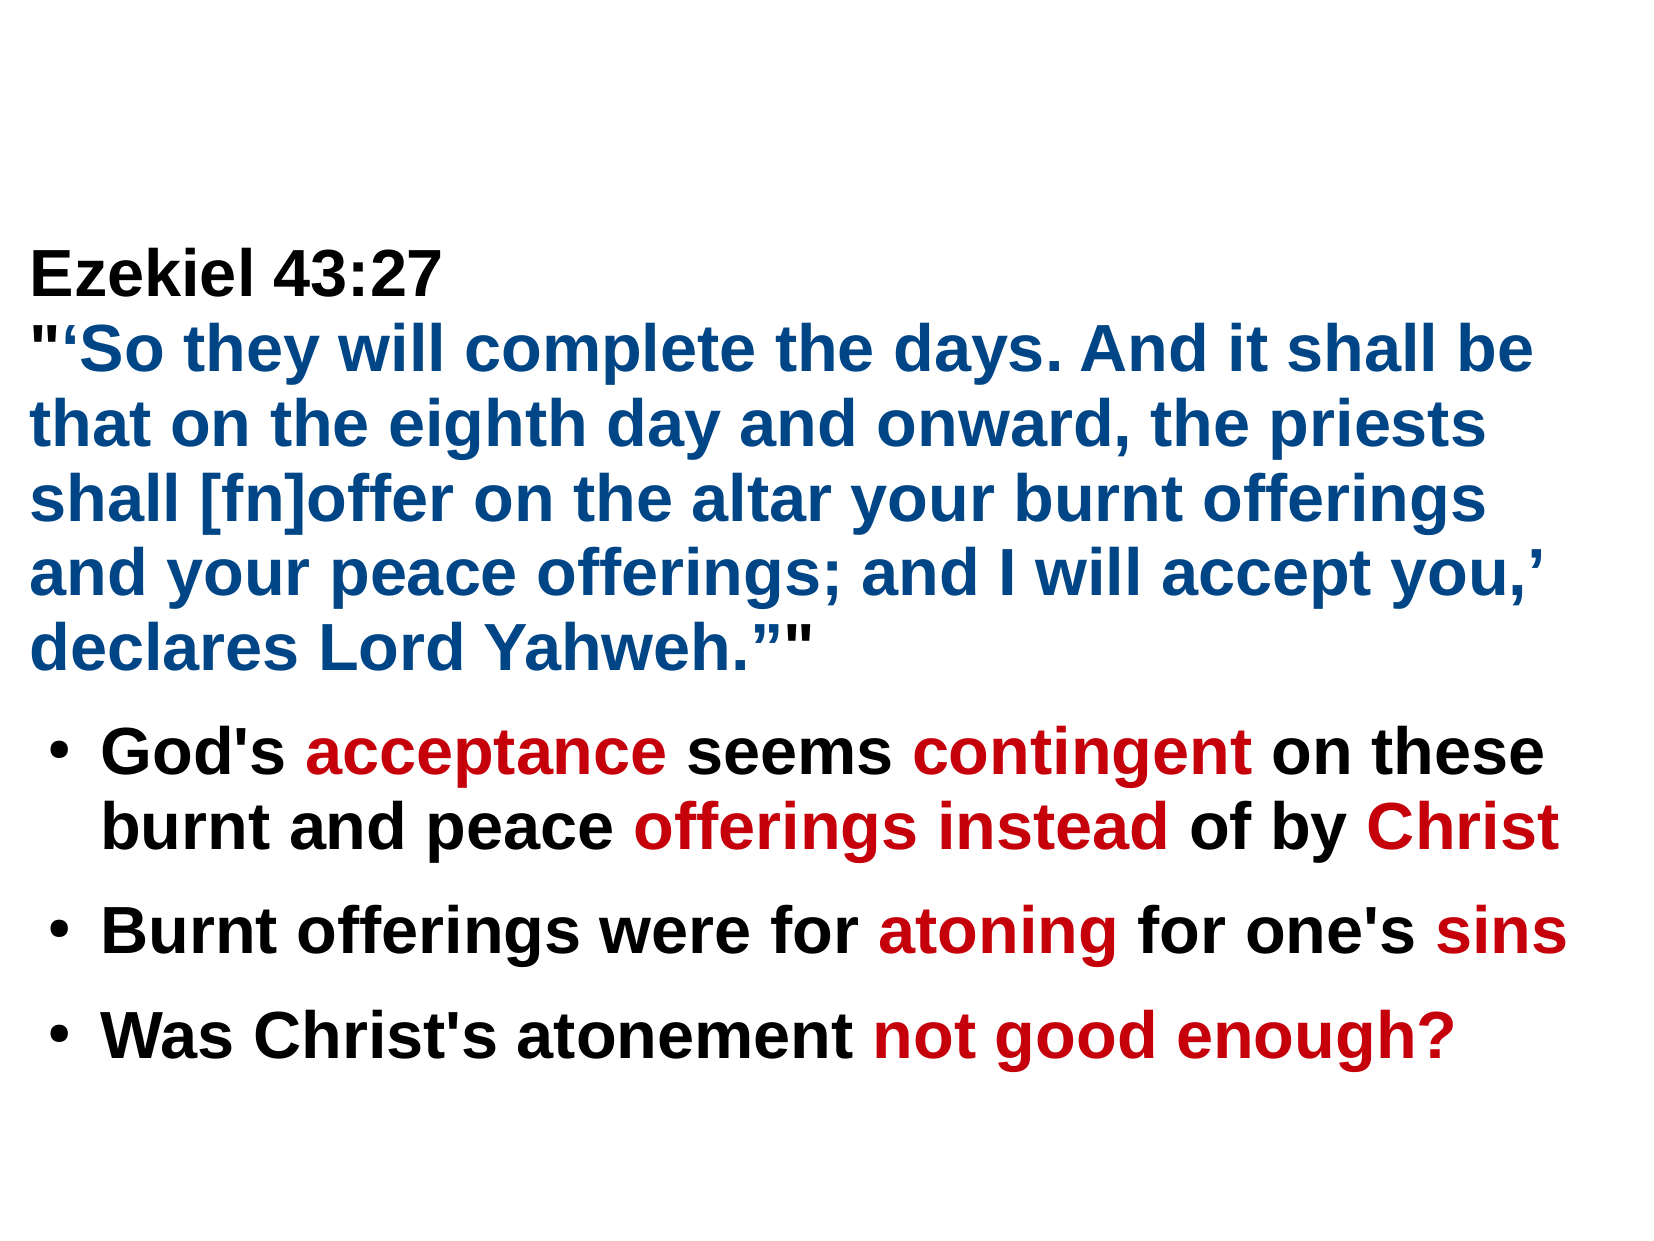

#
Ezekiel 43:27
"‘So they will complete the days. And it shall be that on the eighth day and onward, the priests shall [fn]offer on the altar your burnt offerings and your peace offerings; and I will accept you,’ declares Lord Yahweh.”"
God's acceptance seems contingent on these burnt and peace offerings instead of by Christ
Burnt offerings were for atoning for one's sins
Was Christ's atonement not good enough?